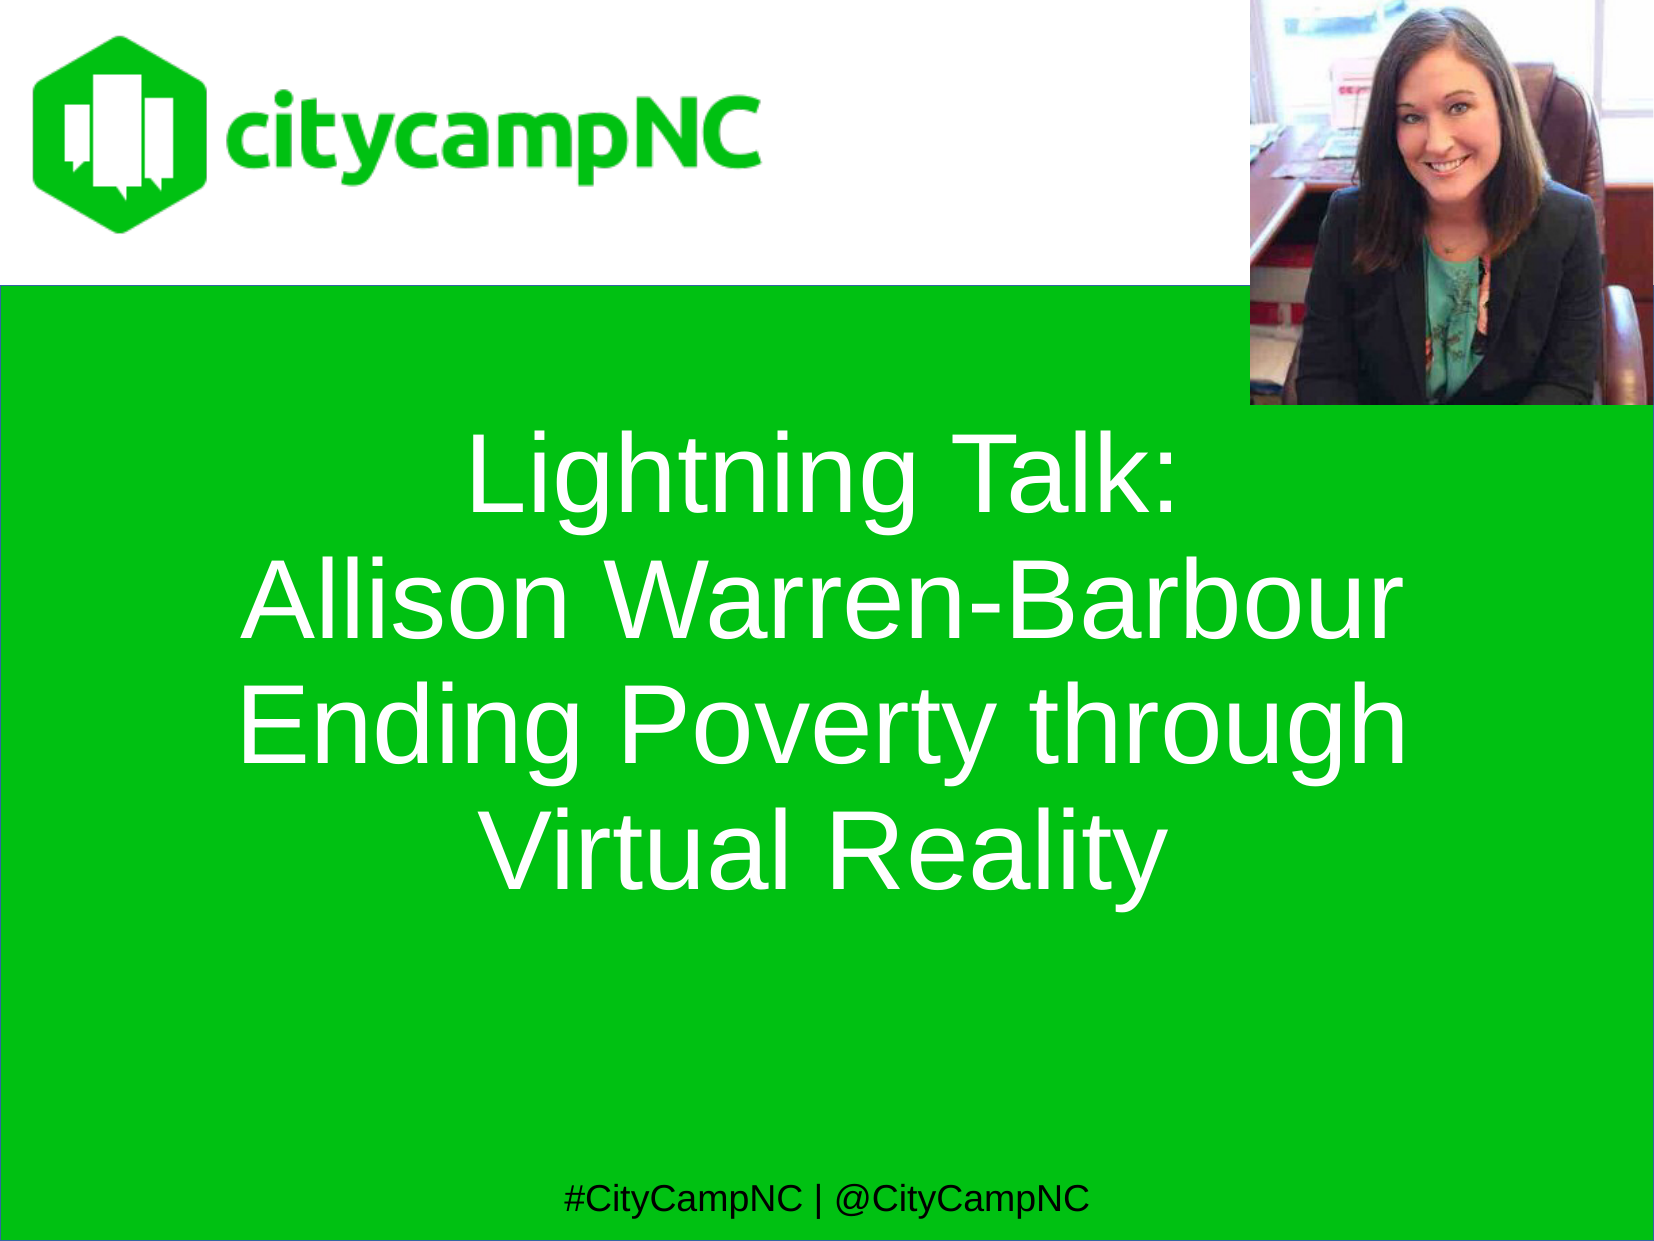

# Lightning Talk:
Allison Warren-Barbour
Ending Poverty through Virtual Reality